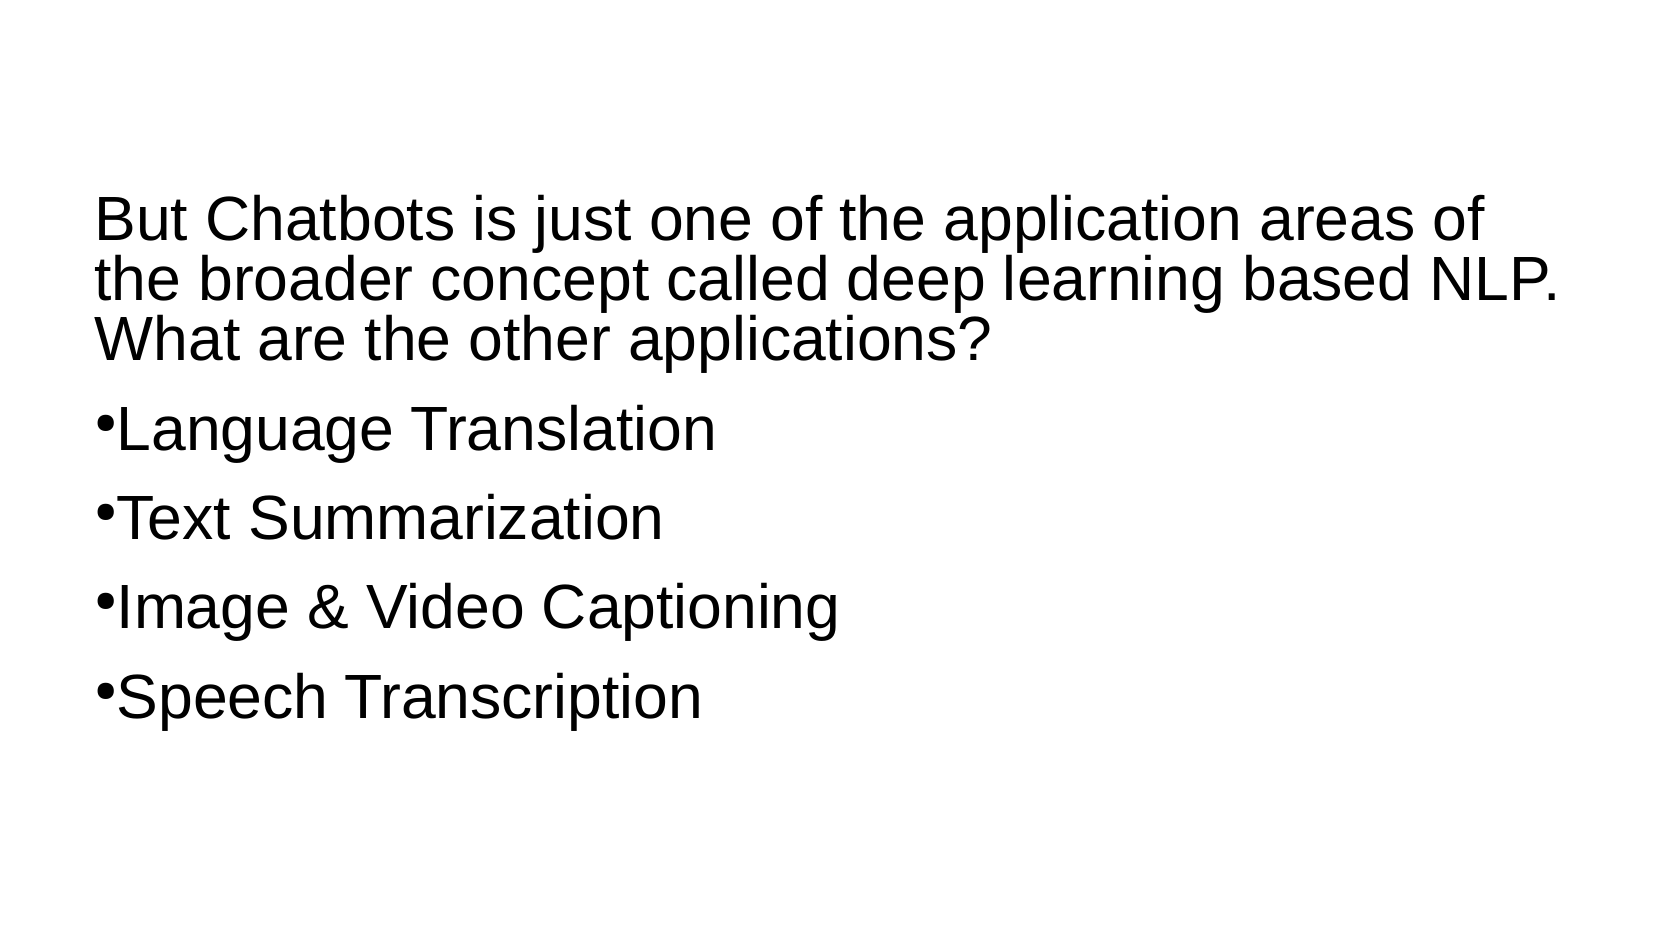

# But Chatbots is just one of the application areas of the broader concept called deep learning based NLP. What are the other applications?
Language Translation
Text Summarization
Image & Video Captioning
Speech Transcription